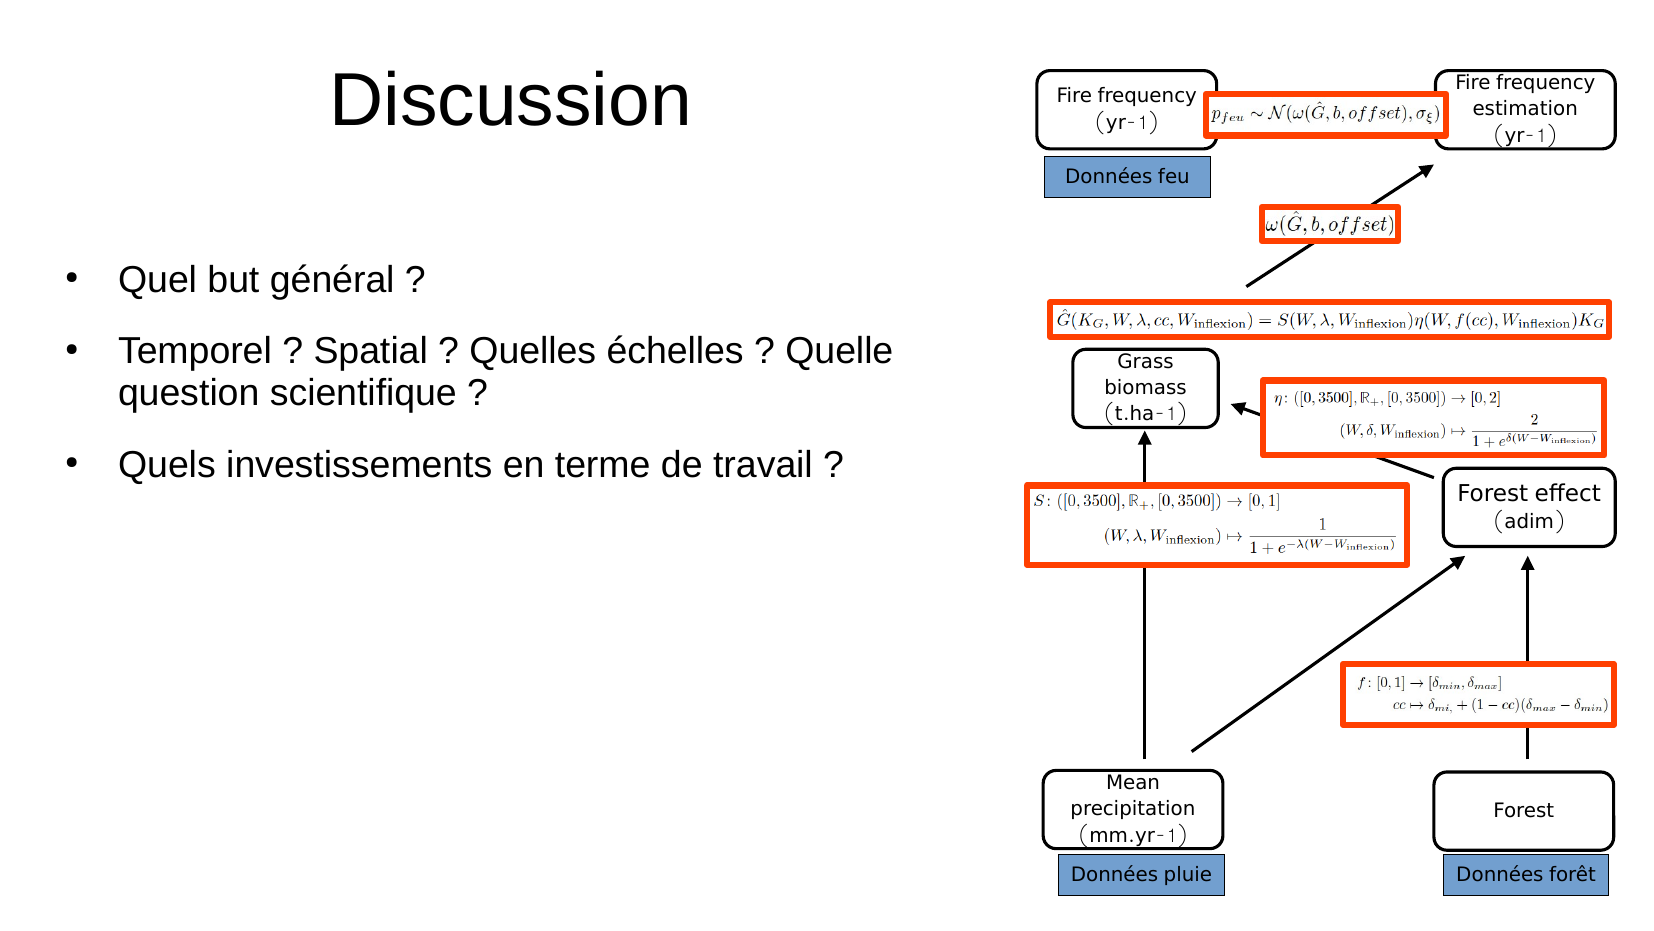

# Discussion
Quel but général ?
Temporel ? Spatial ? Quelles échelles ? Quelle question scientifique ?
Quels investissements en terme de travail ?